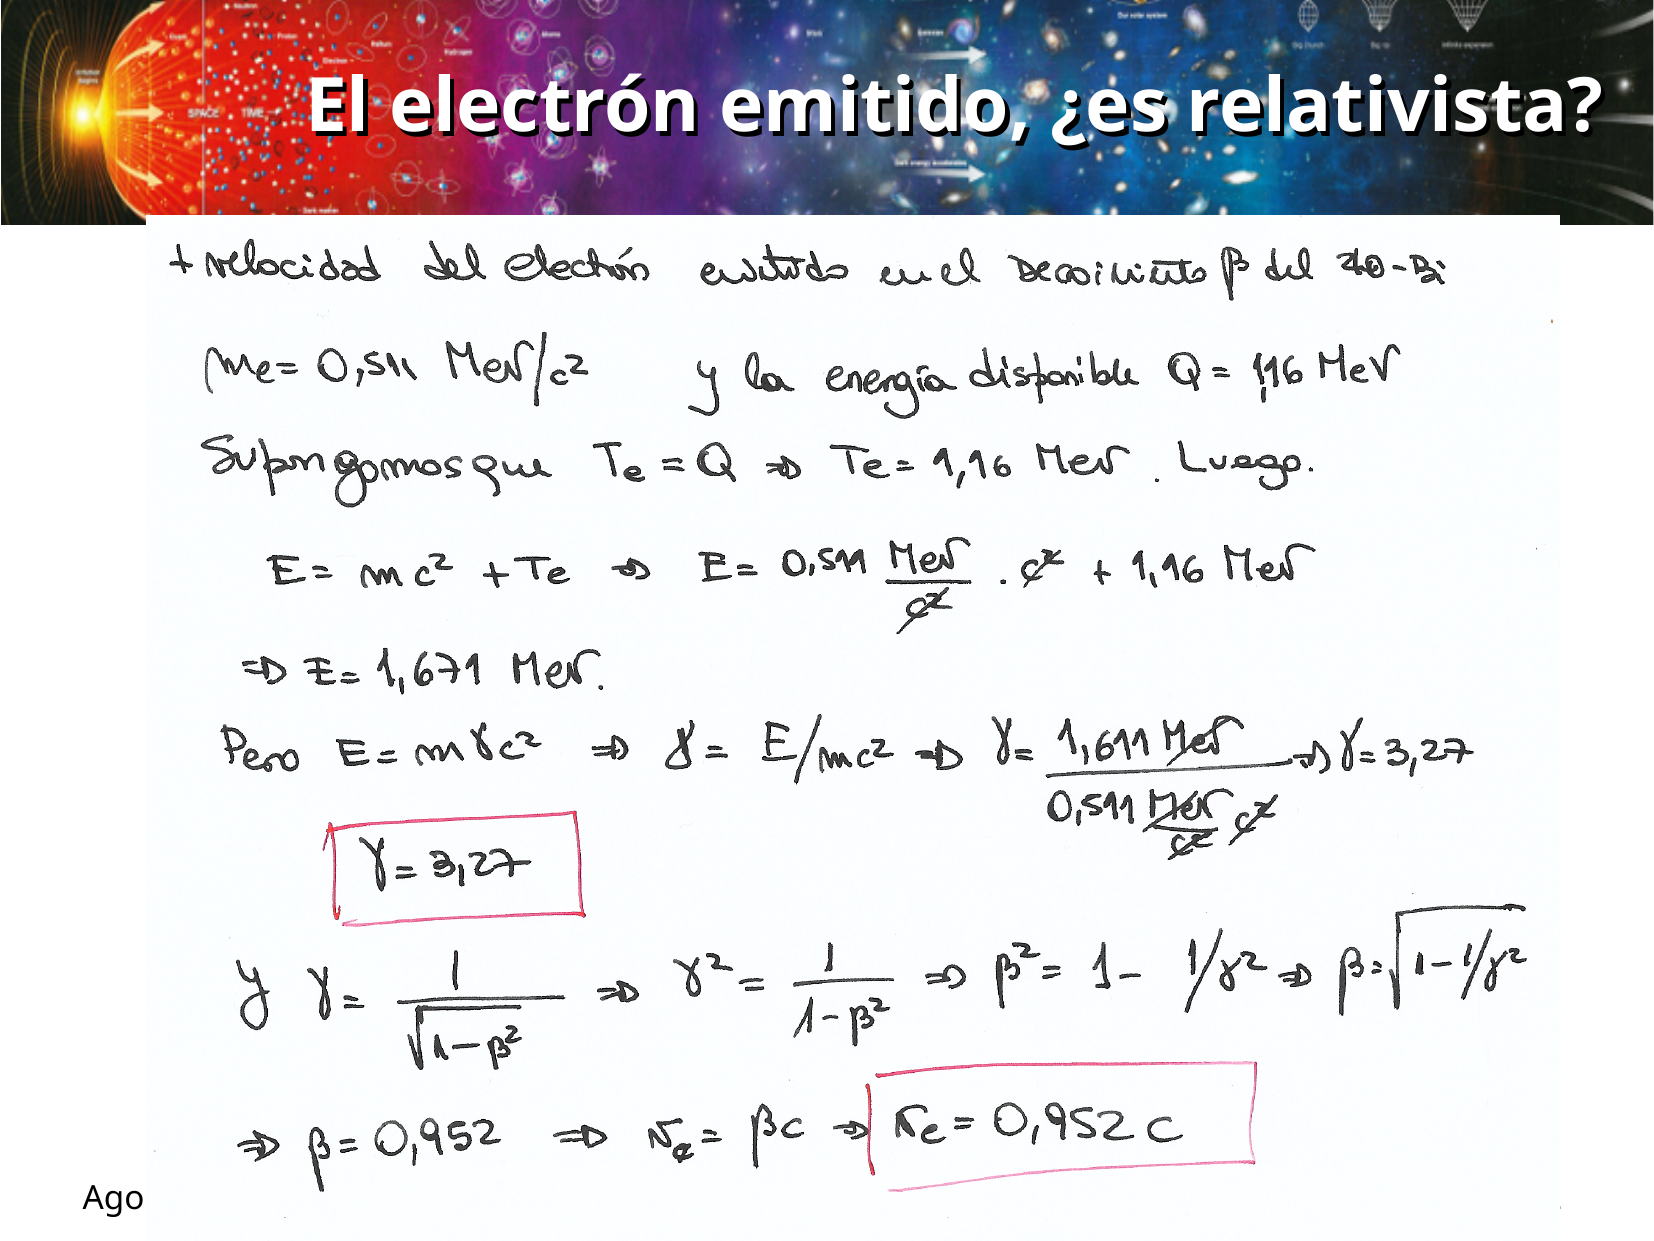

# El electrón emitido, ¿es relativista?
Ago 28, 2019
Asorey IPAC 2019 U01C03 03/16
40